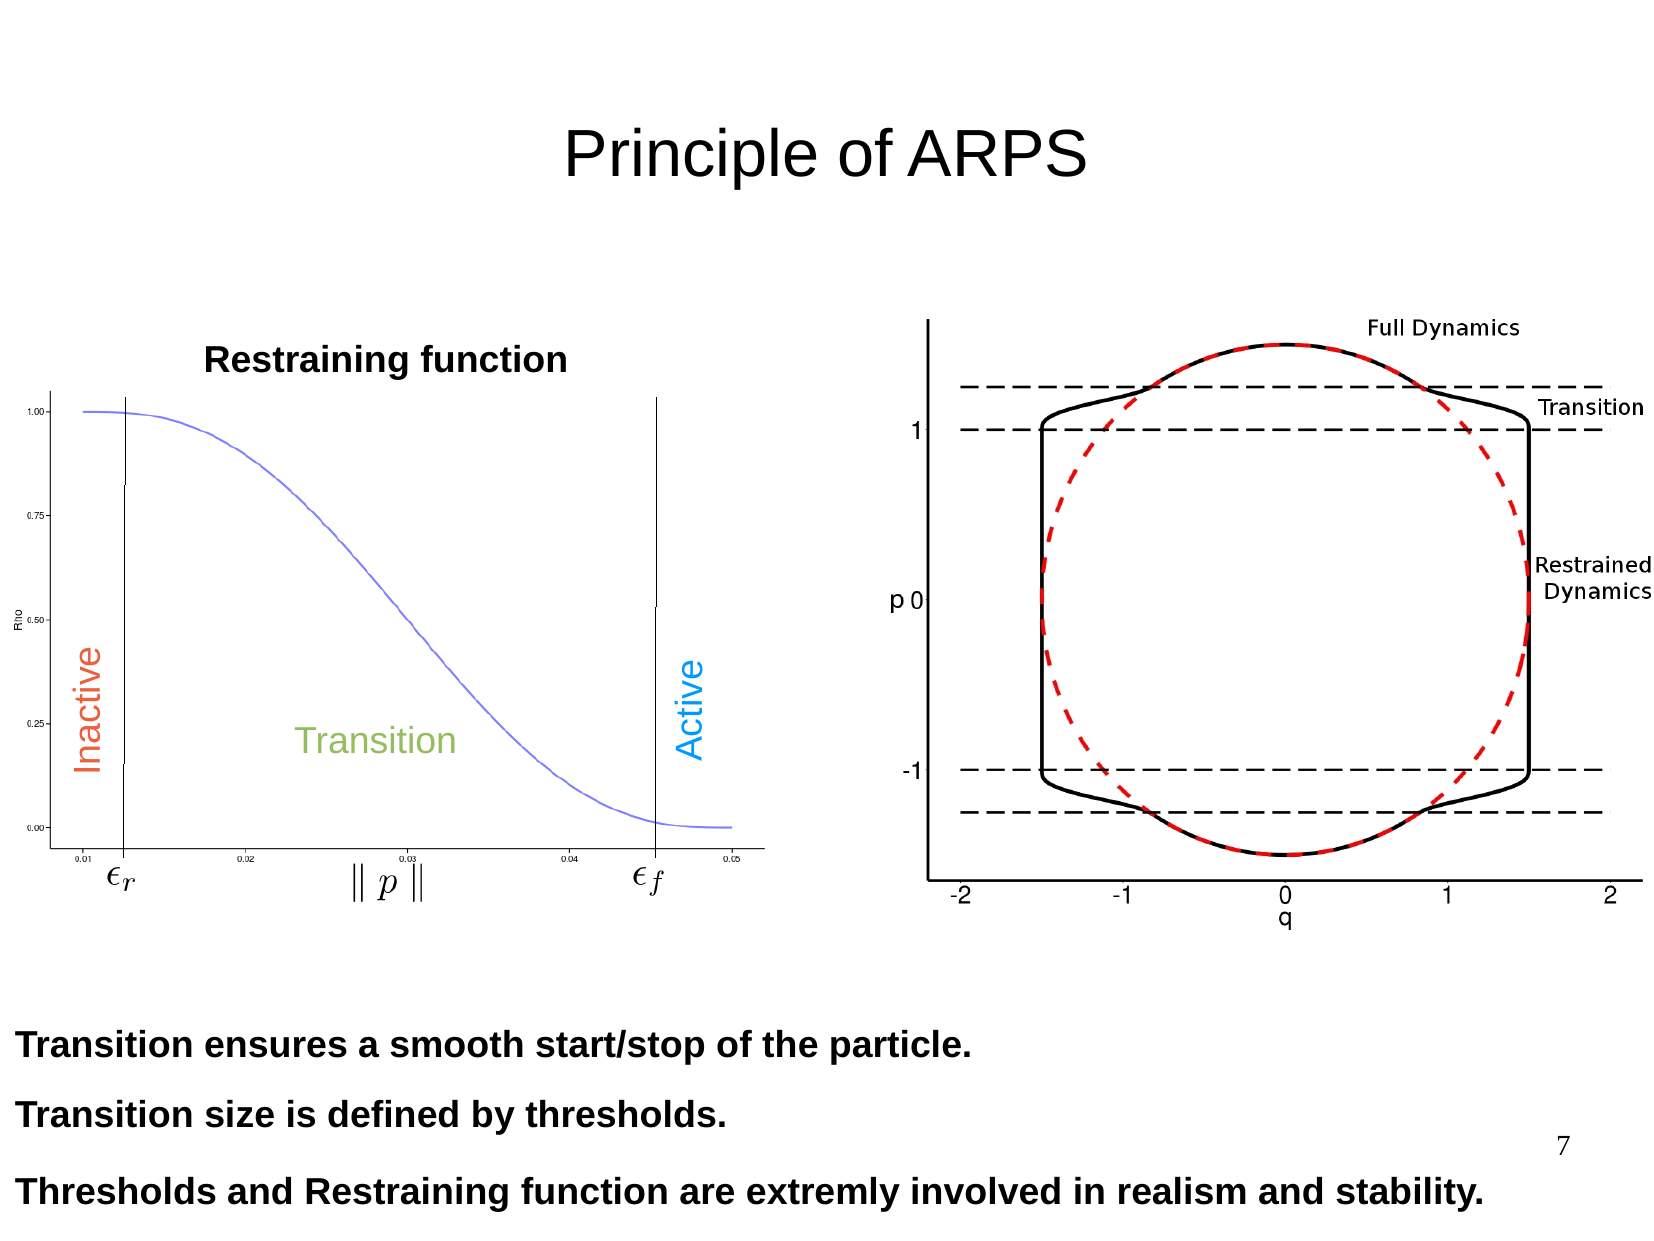

# Principle of ARPS
Restraining function
Inactive
Active
Transition
Transition ensures a smooth start/stop of the particle.
Transition size is defined by thresholds.
7
Thresholds and Restraining function are extremly involved in realism and stability.